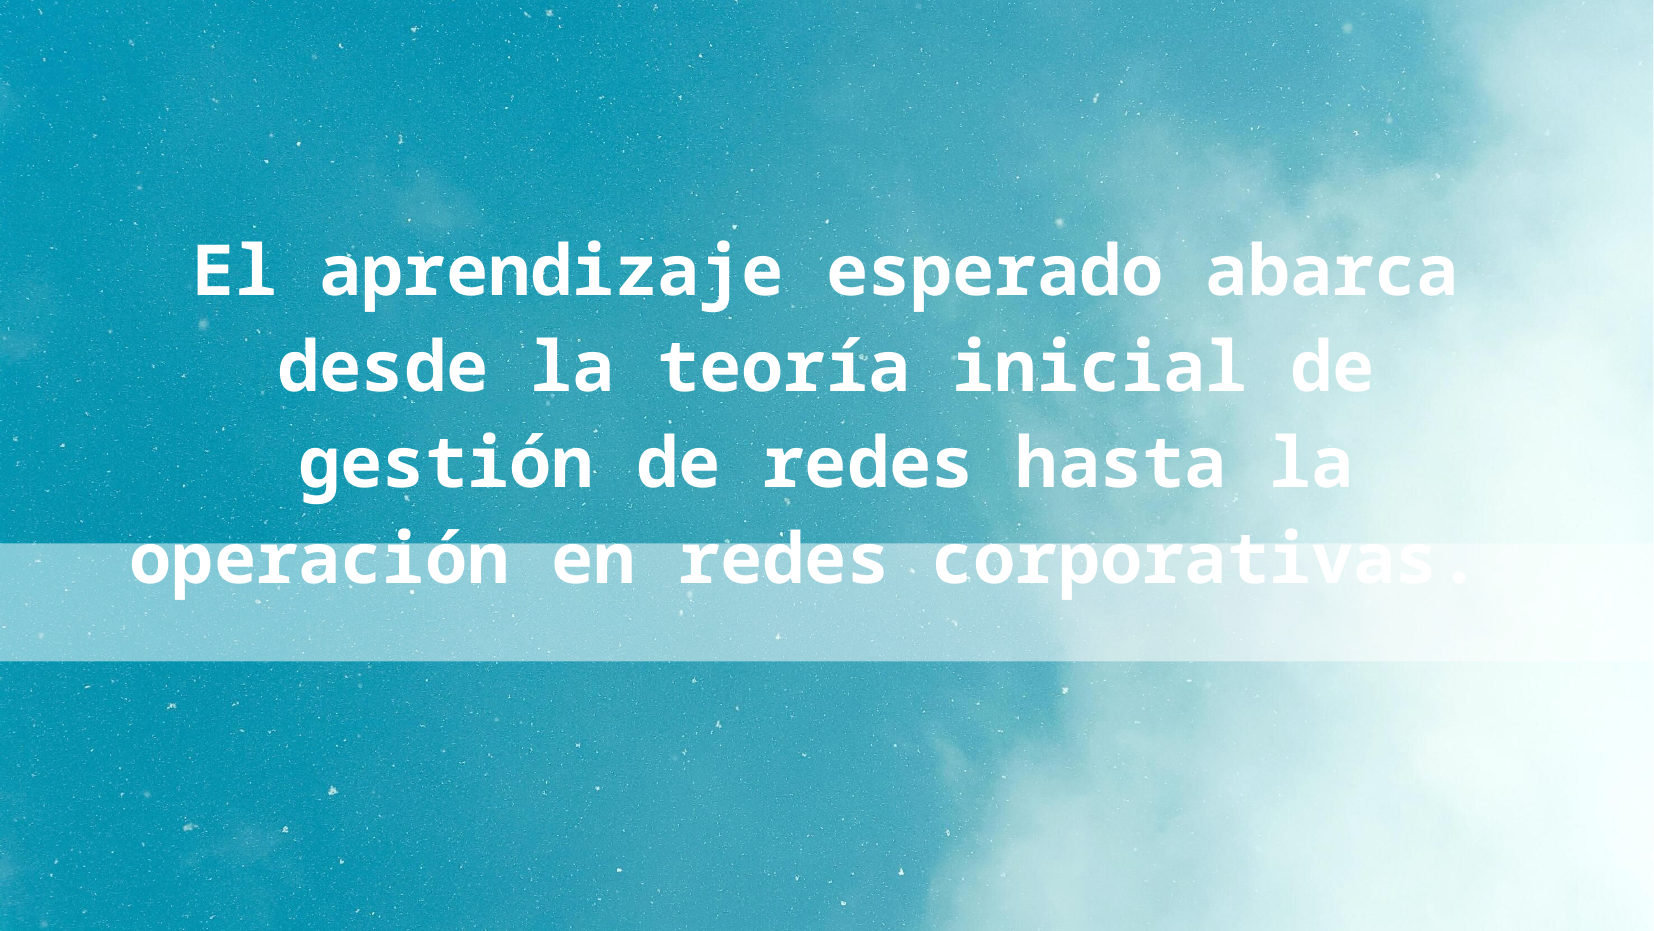

# El aprendizaje esperado abarca desde la teoría inicial de gestión de redes hasta la operación en redes corporativas.